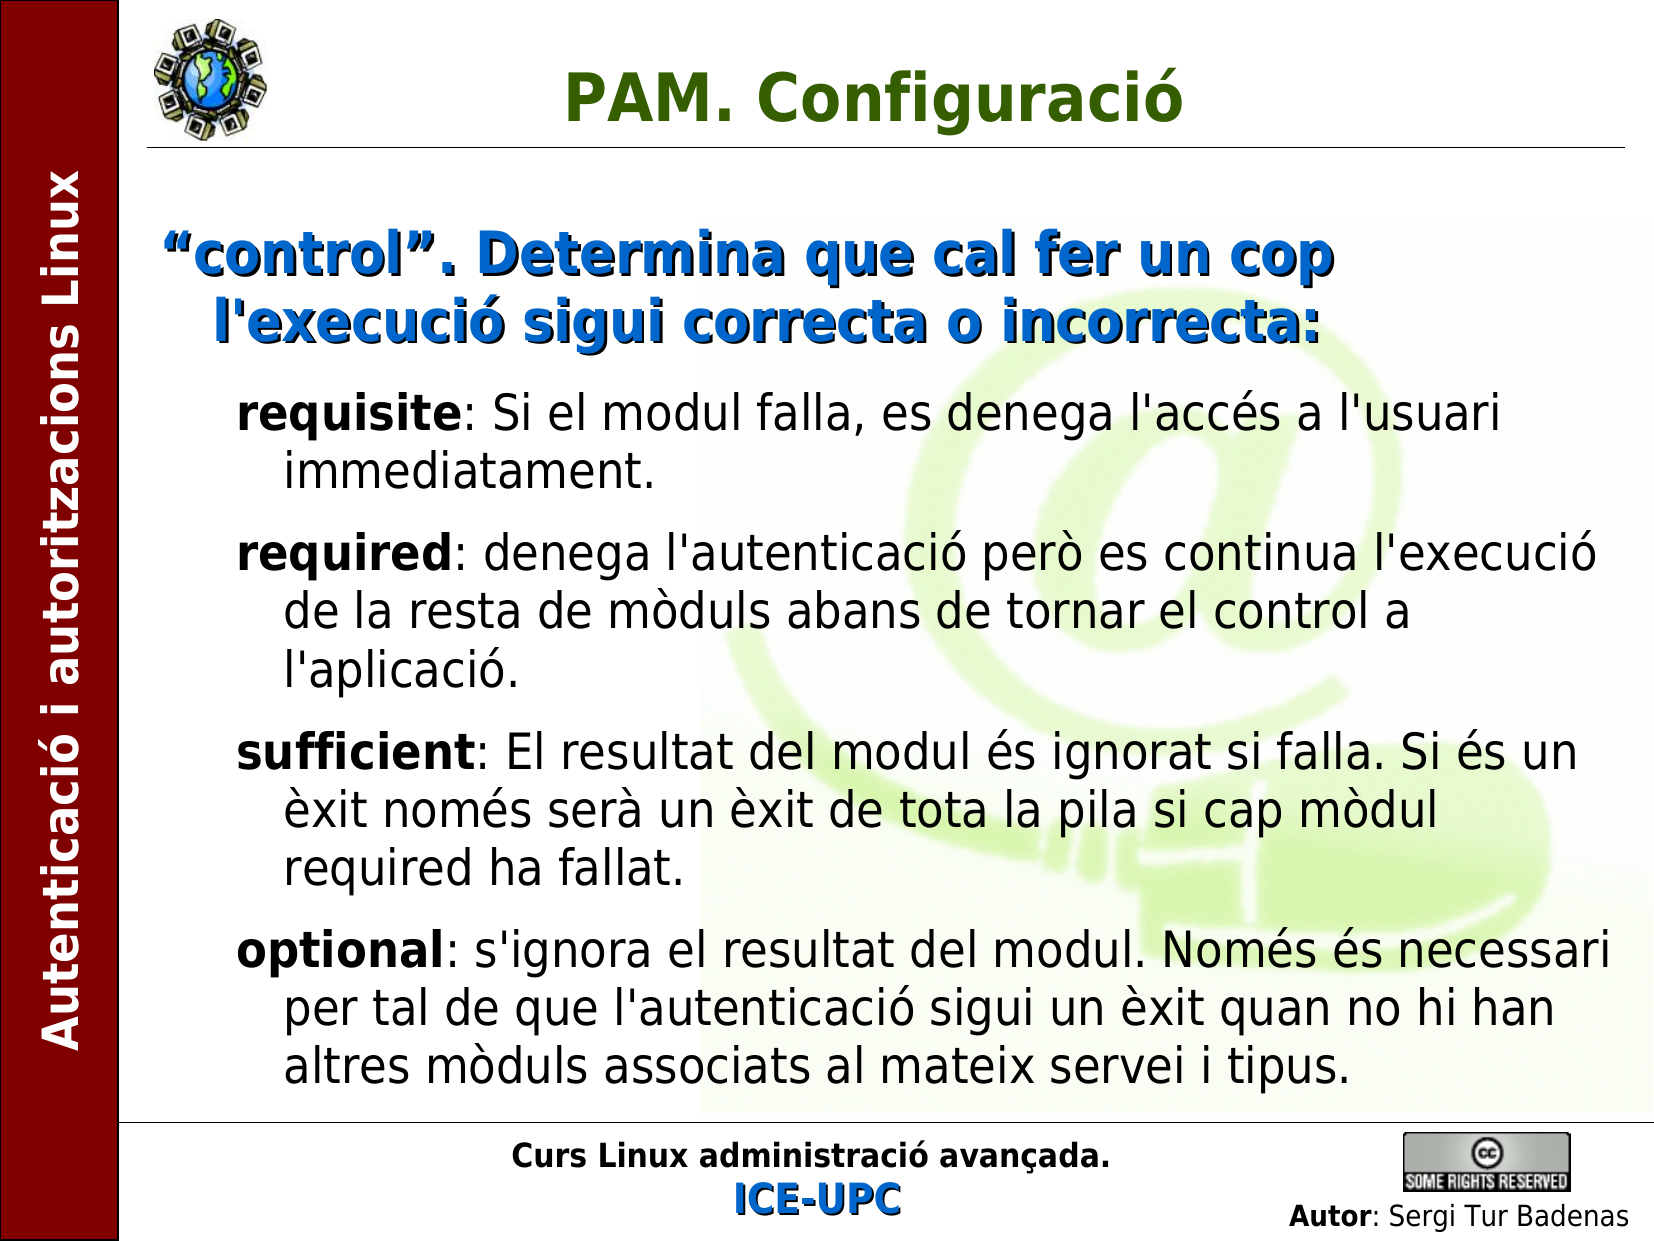

# PAM. Configuració
“control”. Determina que cal fer un cop l'execució sigui correcta o incorrecta:
requisite: Si el modul falla, es denega l'accés a l'usuari immediatament.
required: denega l'autenticació però es continua l'execució de la resta de mòduls abans de tornar el control a l'aplicació.
sufficient: El resultat del modul és ignorat si falla. Si és un èxit només serà un èxit de tota la pila si cap mòdul required ha fallat.
optional: s'ignora el resultat del modul. Només és necessari per tal de que l'autenticació sigui un èxit quan no hi han altres mòduls associats al mateix servei i tipus.